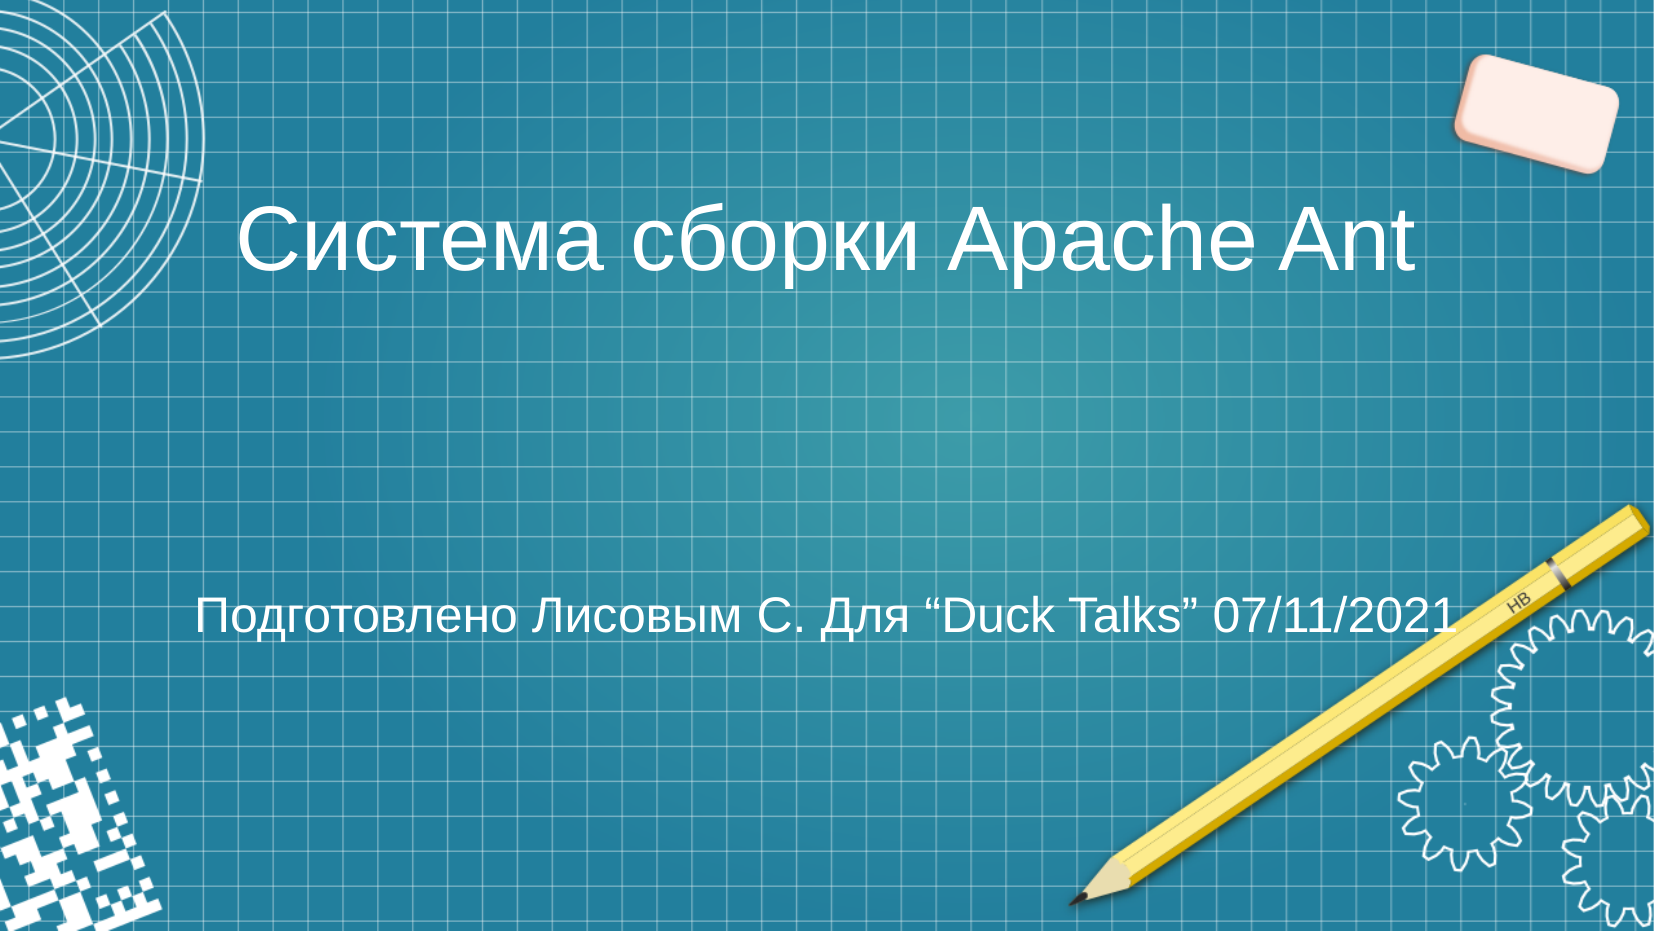

# Система сборки Apache Ant
Подготовлено Лисовым С. Для “Duck Talks” 07/11/2021